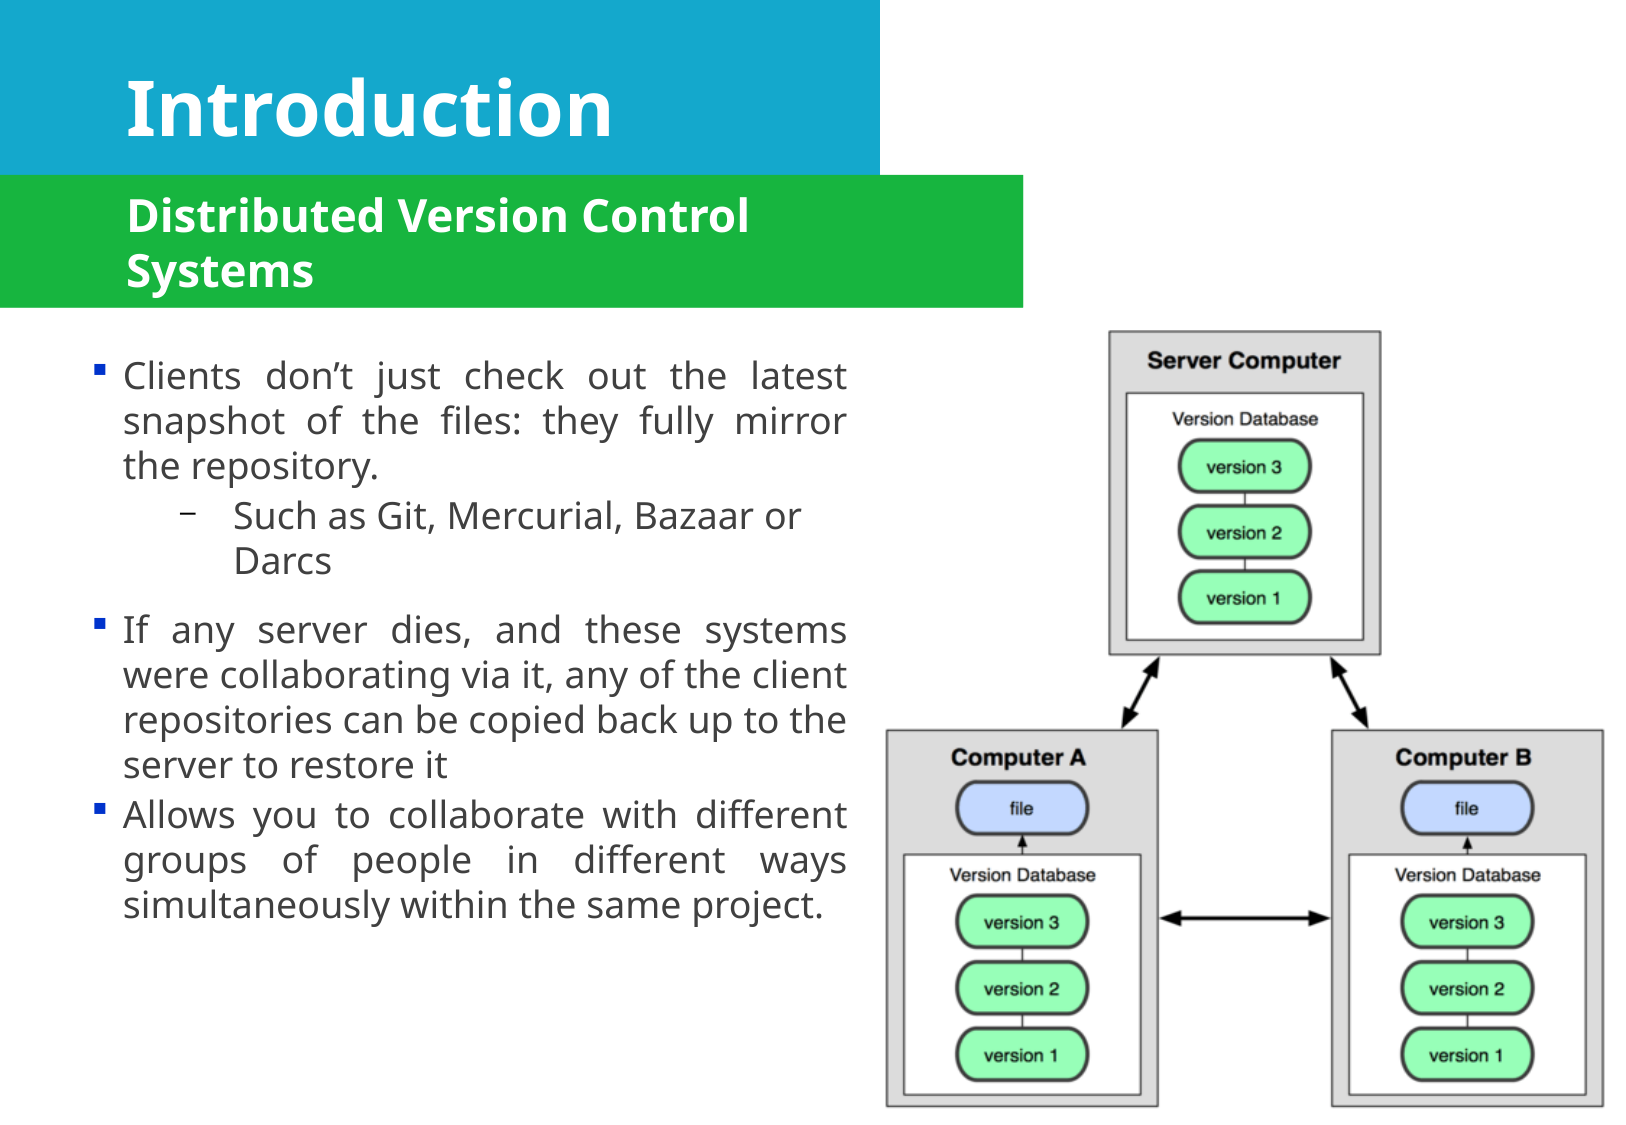

# Introduction
Distributed Version Control Systems
Clients don’t just check out the latest snapshot of the files: they fully mirror the repository.
Such as Git, Mercurial, Bazaar or Darcs
If any server dies, and these systems were collaborating via it, any of the client repositories can be copied back up to the server to restore it
Allows you to collaborate with different groups of people in different ways simultaneously within the same project.